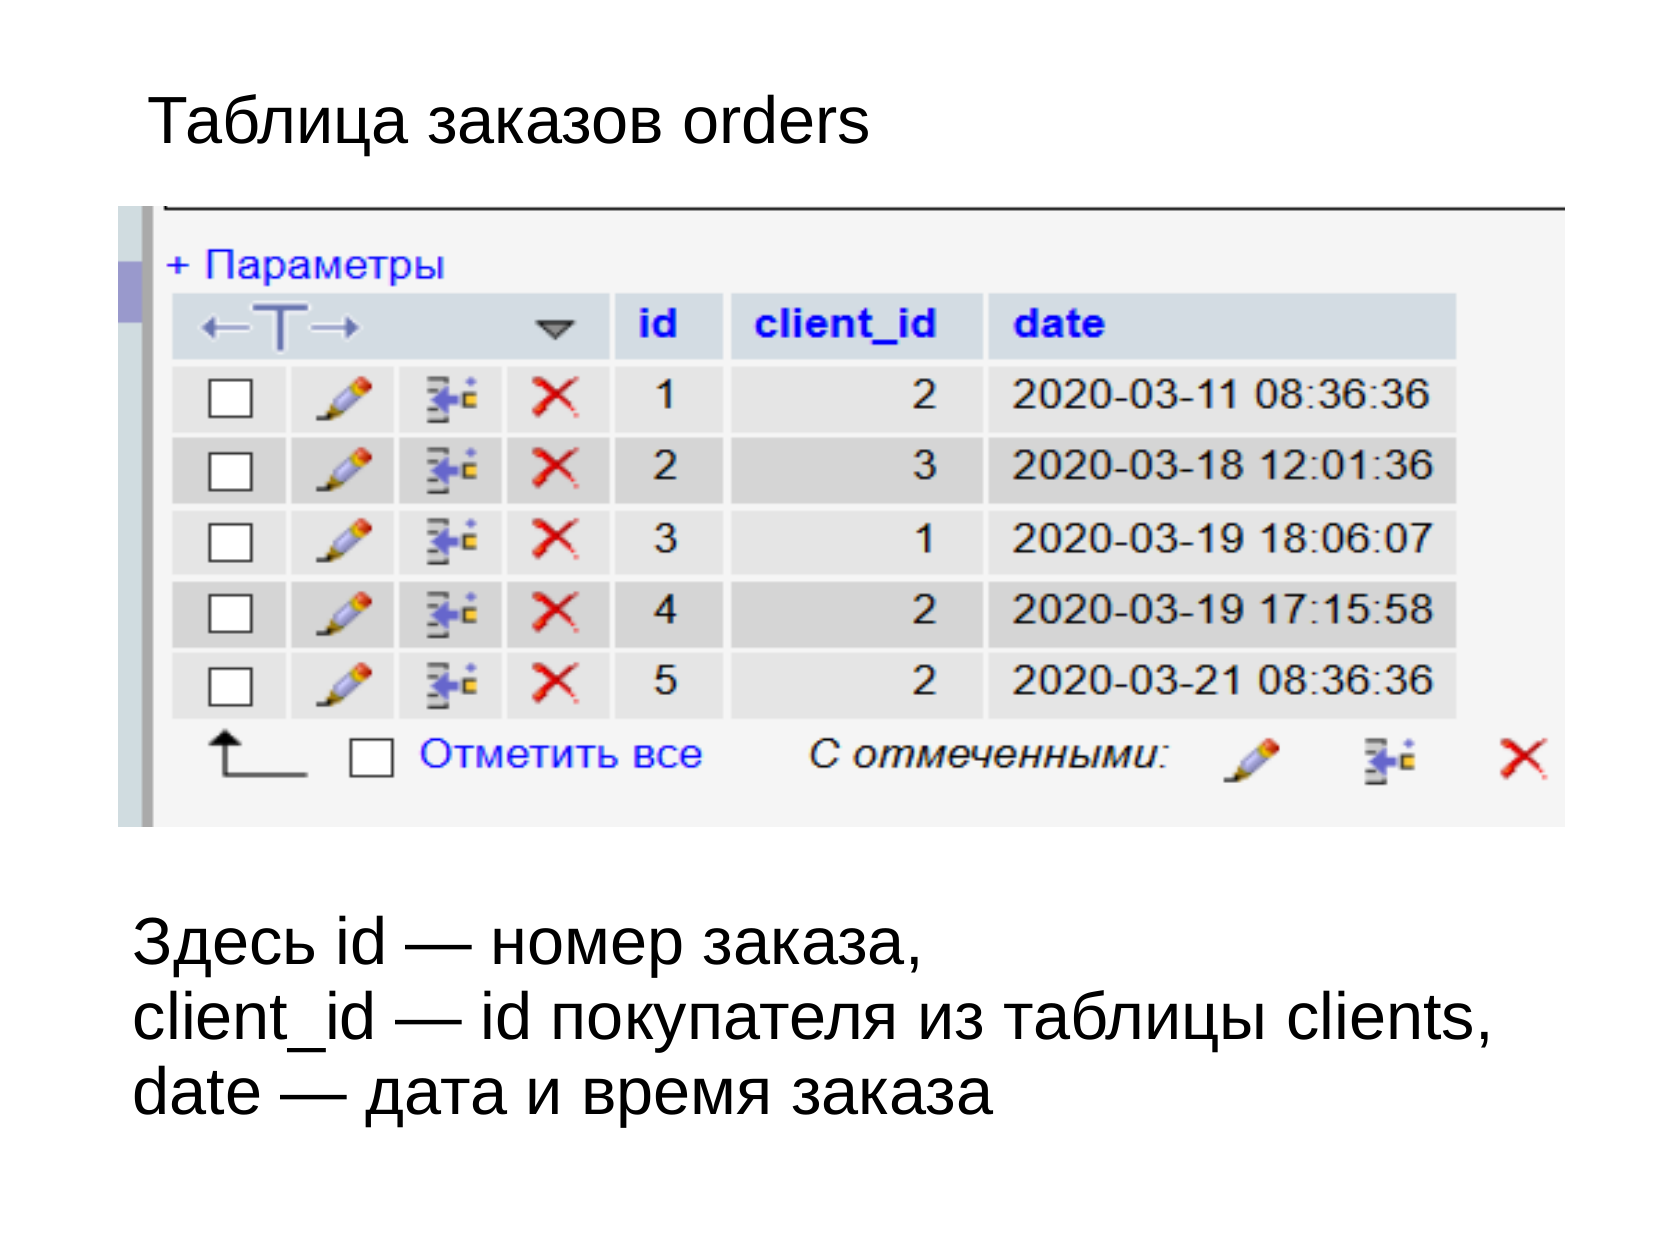

# Таблица заказов orders
Здесь id — номер заказа,
client_id — id покупателя из таблицы clients,
date — дата и время заказа